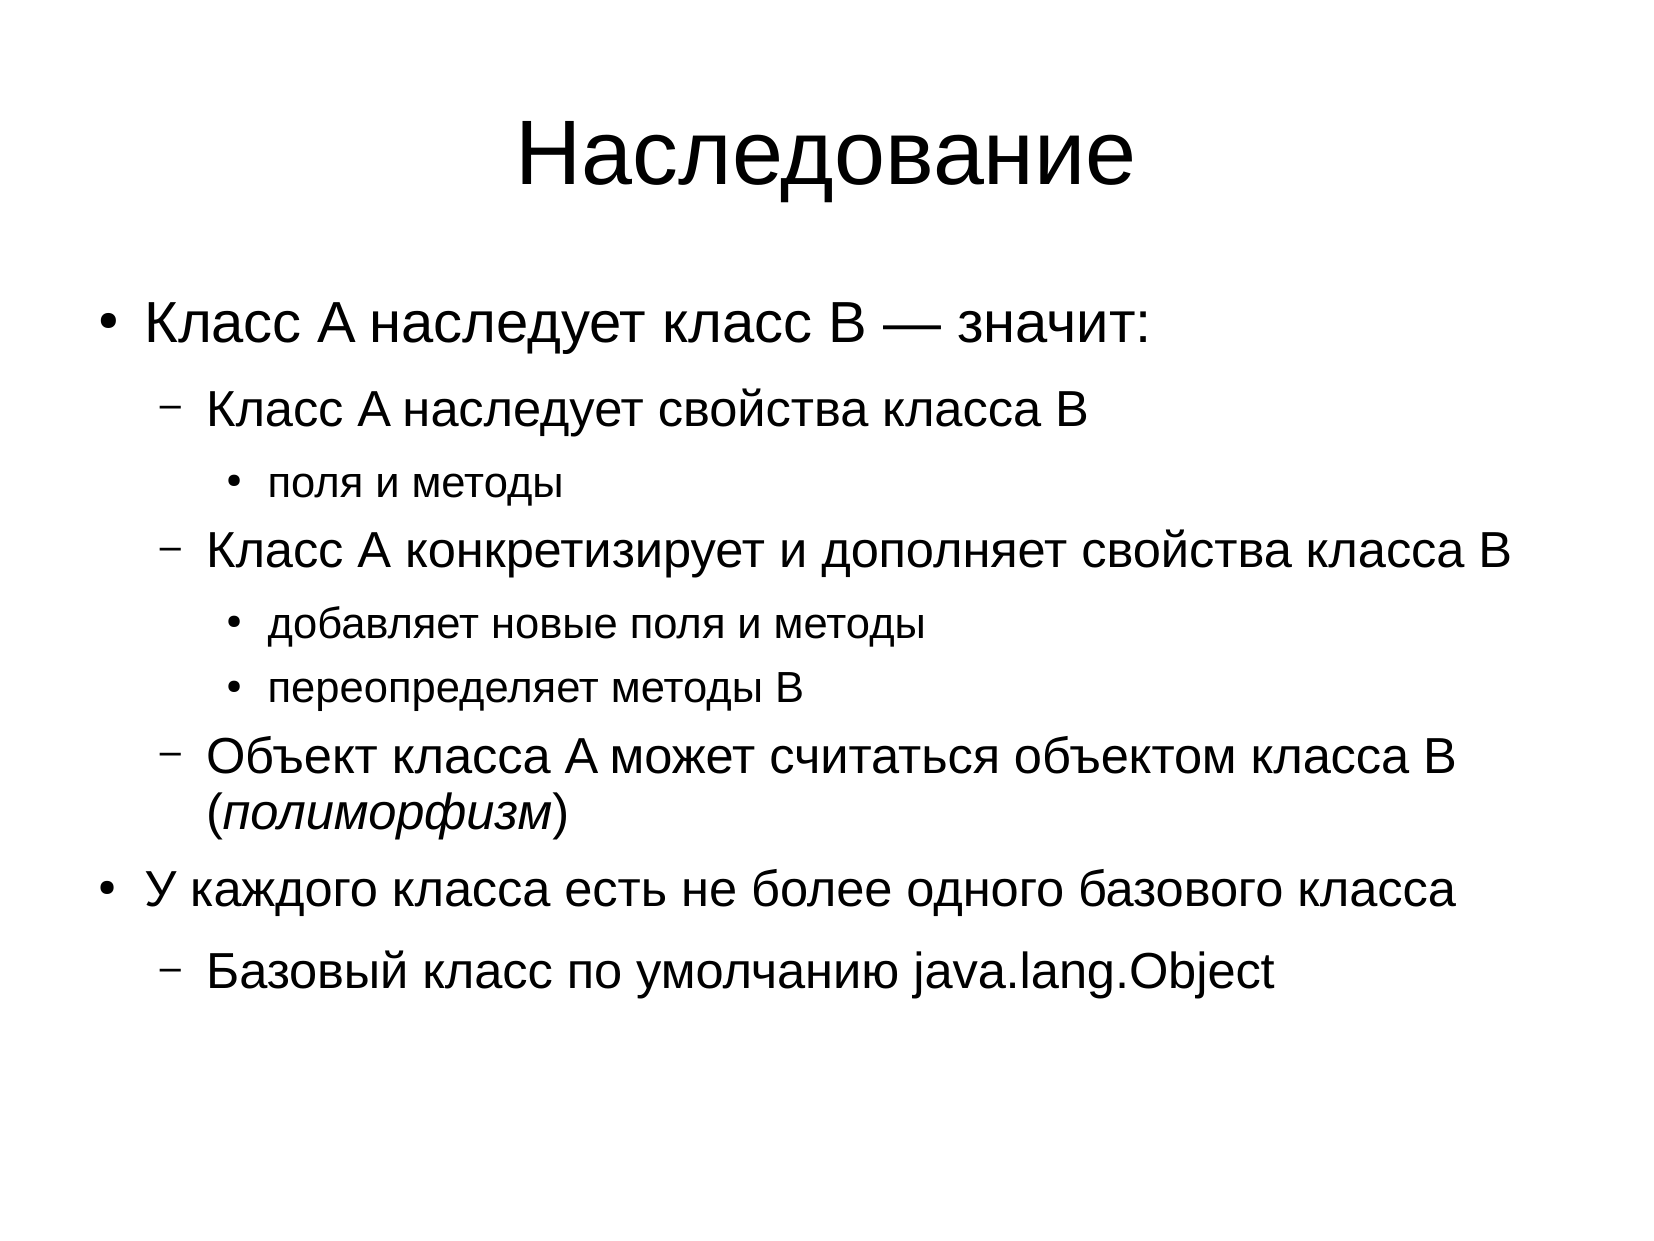

# Наследование
Класс A наследует класс B — значит:
Класс A наследует свойства класса B
поля и методы
Класс А конкретизирует и дополняет свойства класса B
добавляет новые поля и методы
переопределяет методы B
Объект класса A может считаться объектом класса B (полиморфизм)
У каждого класса есть не более одного базового класса
Базовый класс по умолчанию java.lang.Object